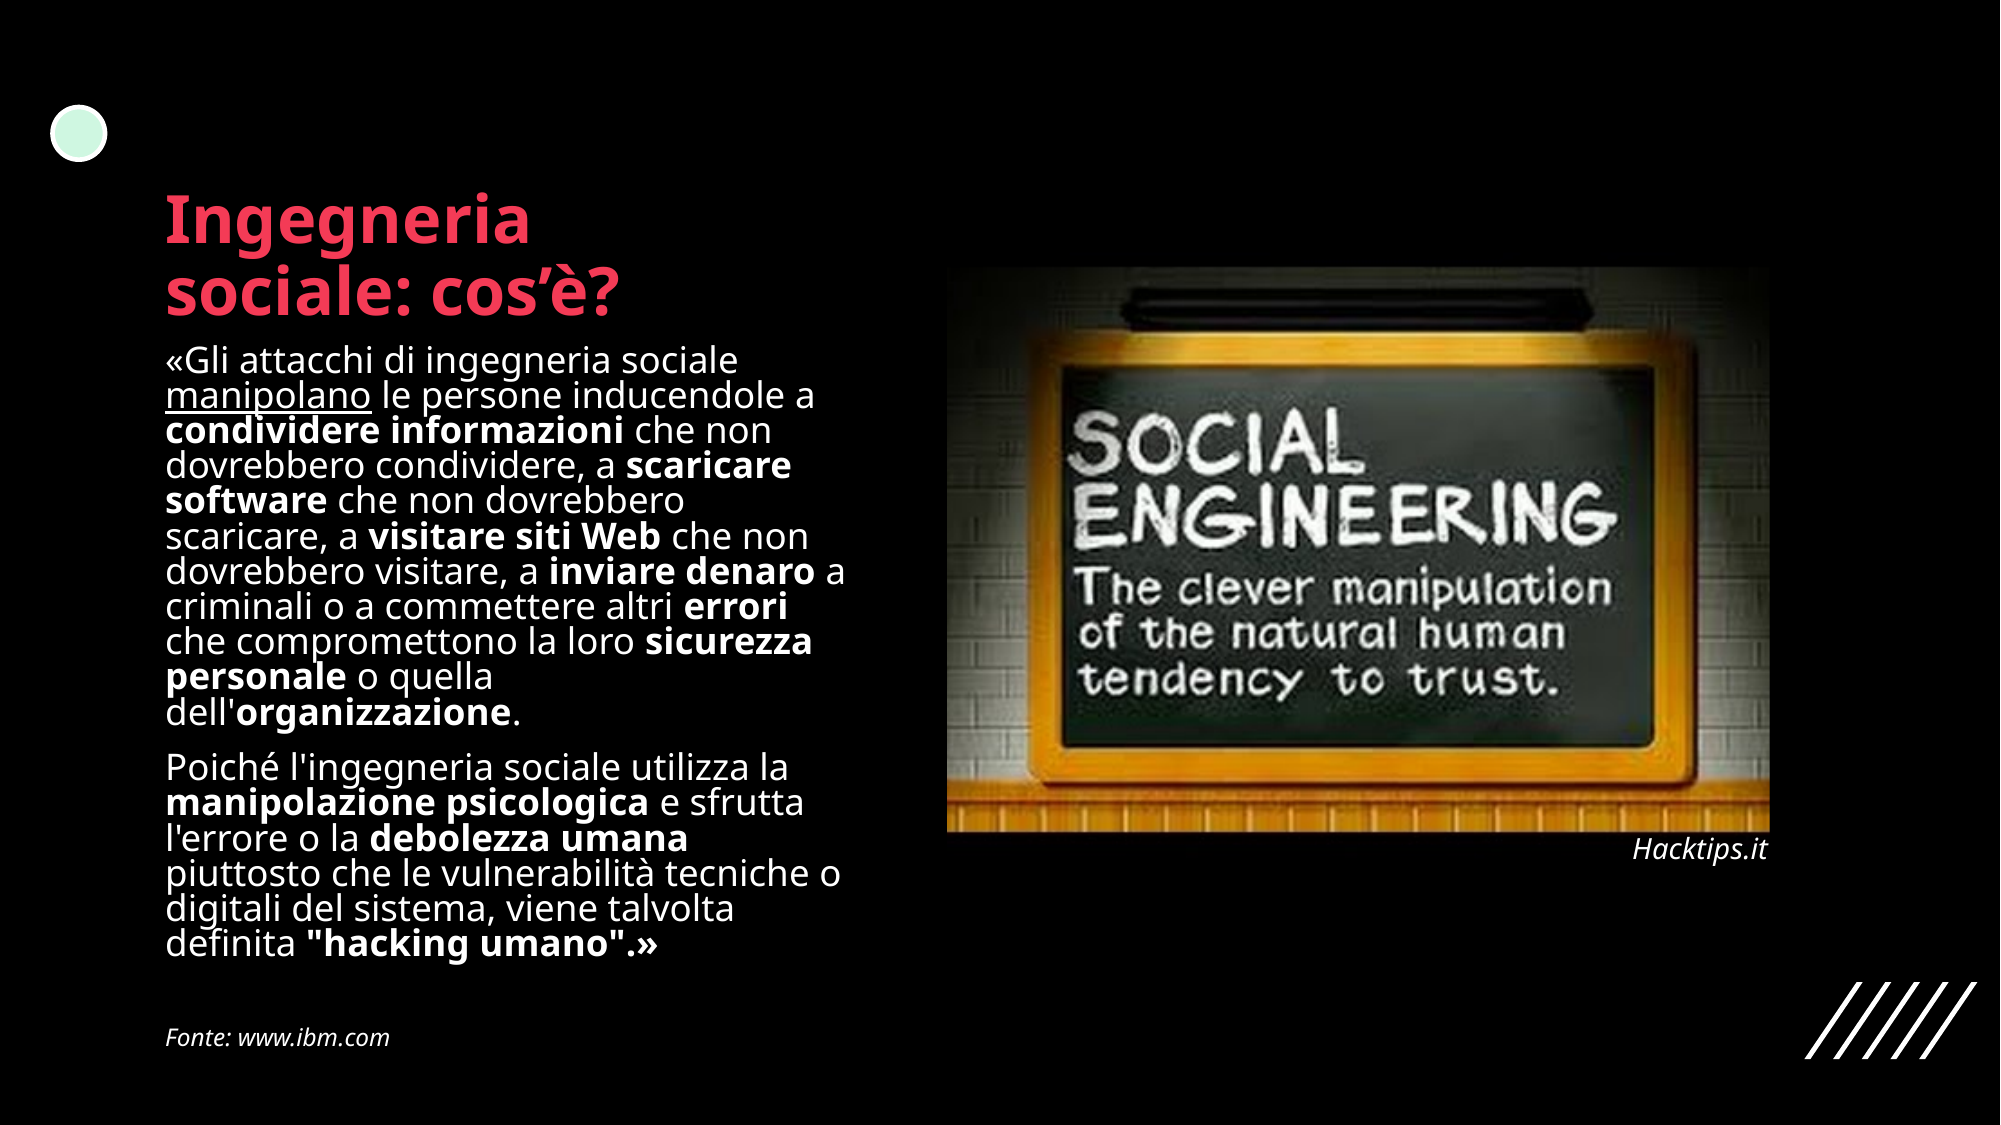

# Ingegneria sociale: cos’è?
«Gli attacchi di ingegneria sociale manipolano le persone inducendole a condividere informazioni che non dovrebbero condividere, a scaricare software che non dovrebbero scaricare, a visitare siti Web che non dovrebbero visitare, a inviare denaro a criminali o a commettere altri errori che compromettono la loro sicurezza personale o quella dell'organizzazione.
Poiché l'ingegneria sociale utilizza la manipolazione psicologica e sfrutta l'errore o la debolezza umana piuttosto che le vulnerabilità tecniche o digitali del sistema, viene talvolta definita "hacking umano".»
Fonte: www.ibm.com
Hacktips.it